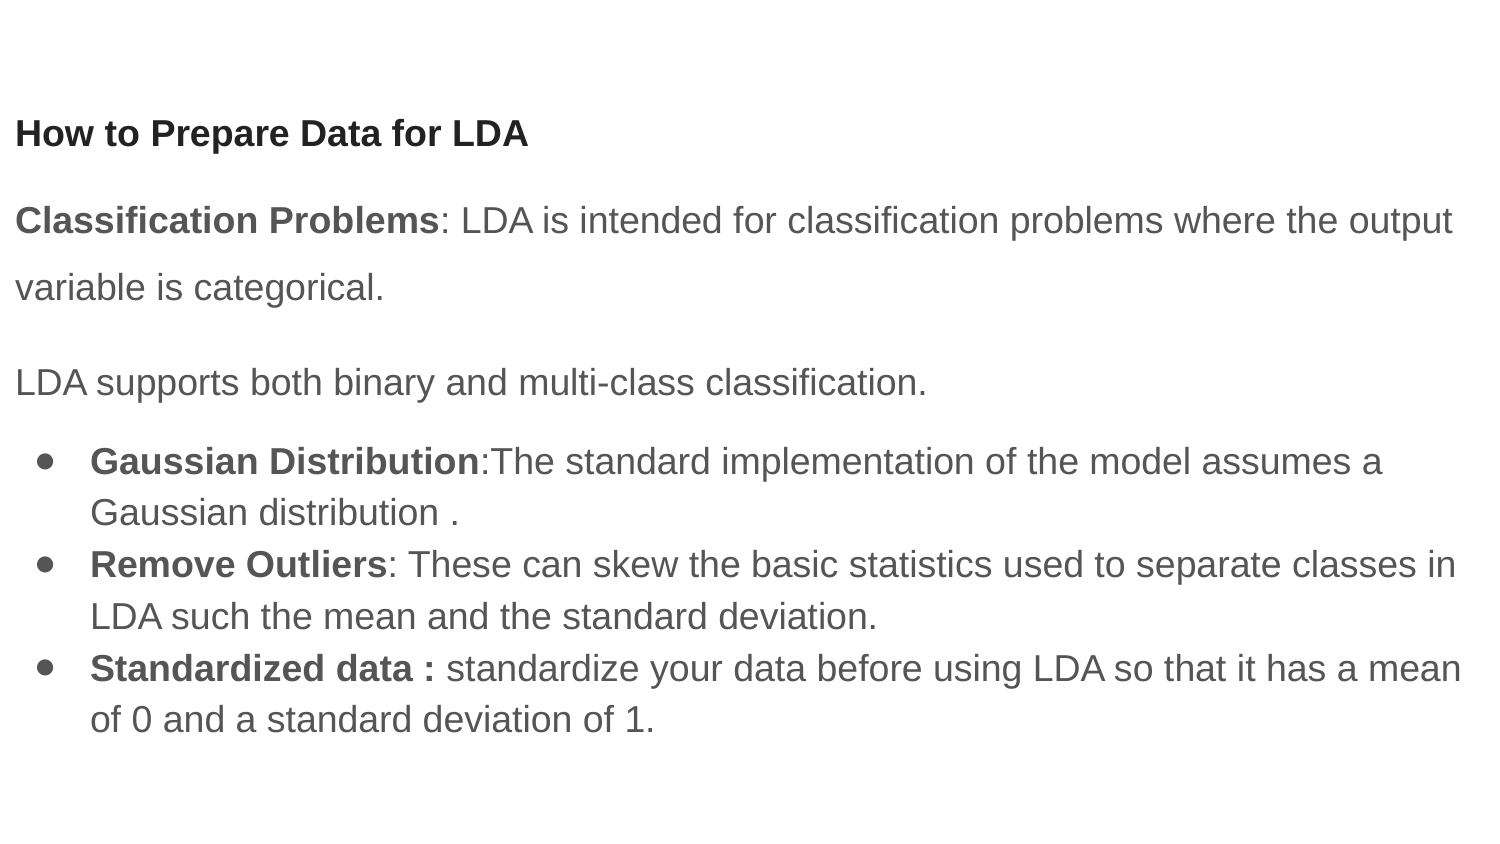

How to Prepare Data for LDA
Classification Problems: LDA is intended for classification problems where the output variable is categorical.
LDA supports both binary and multi-class classification.
Gaussian Distribution:The standard implementation of the model assumes a Gaussian distribution .
Remove Outliers: These can skew the basic statistics used to separate classes in LDA such the mean and the standard deviation.
Standardized data : standardize your data before using LDA so that it has a mean of 0 and a standard deviation of 1.